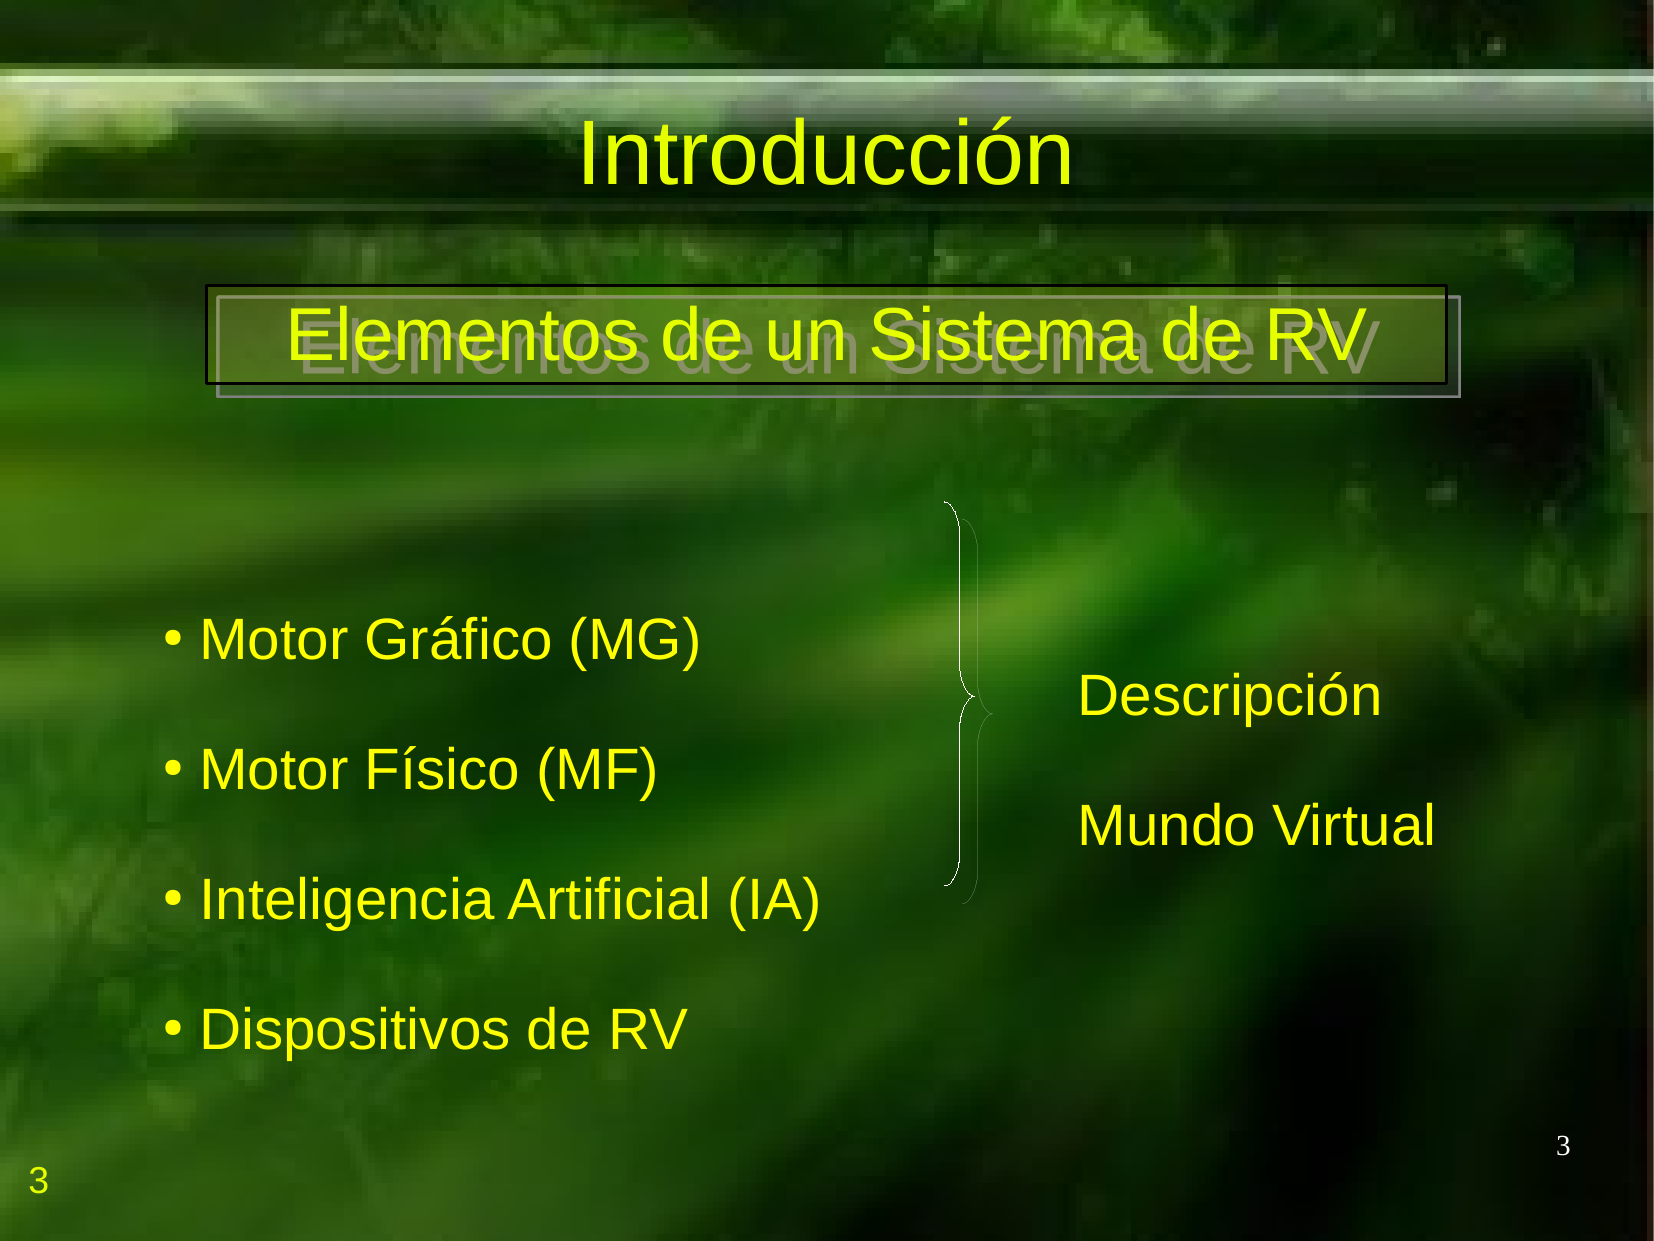

# Introducción
Elementos de un Sistema de RV
 Motor Gráfico (MG)
 Motor Físico (MF)
 Inteligencia Artificial (IA)
 Dispositivos de RV
Descripción
Mundo Virtual
3